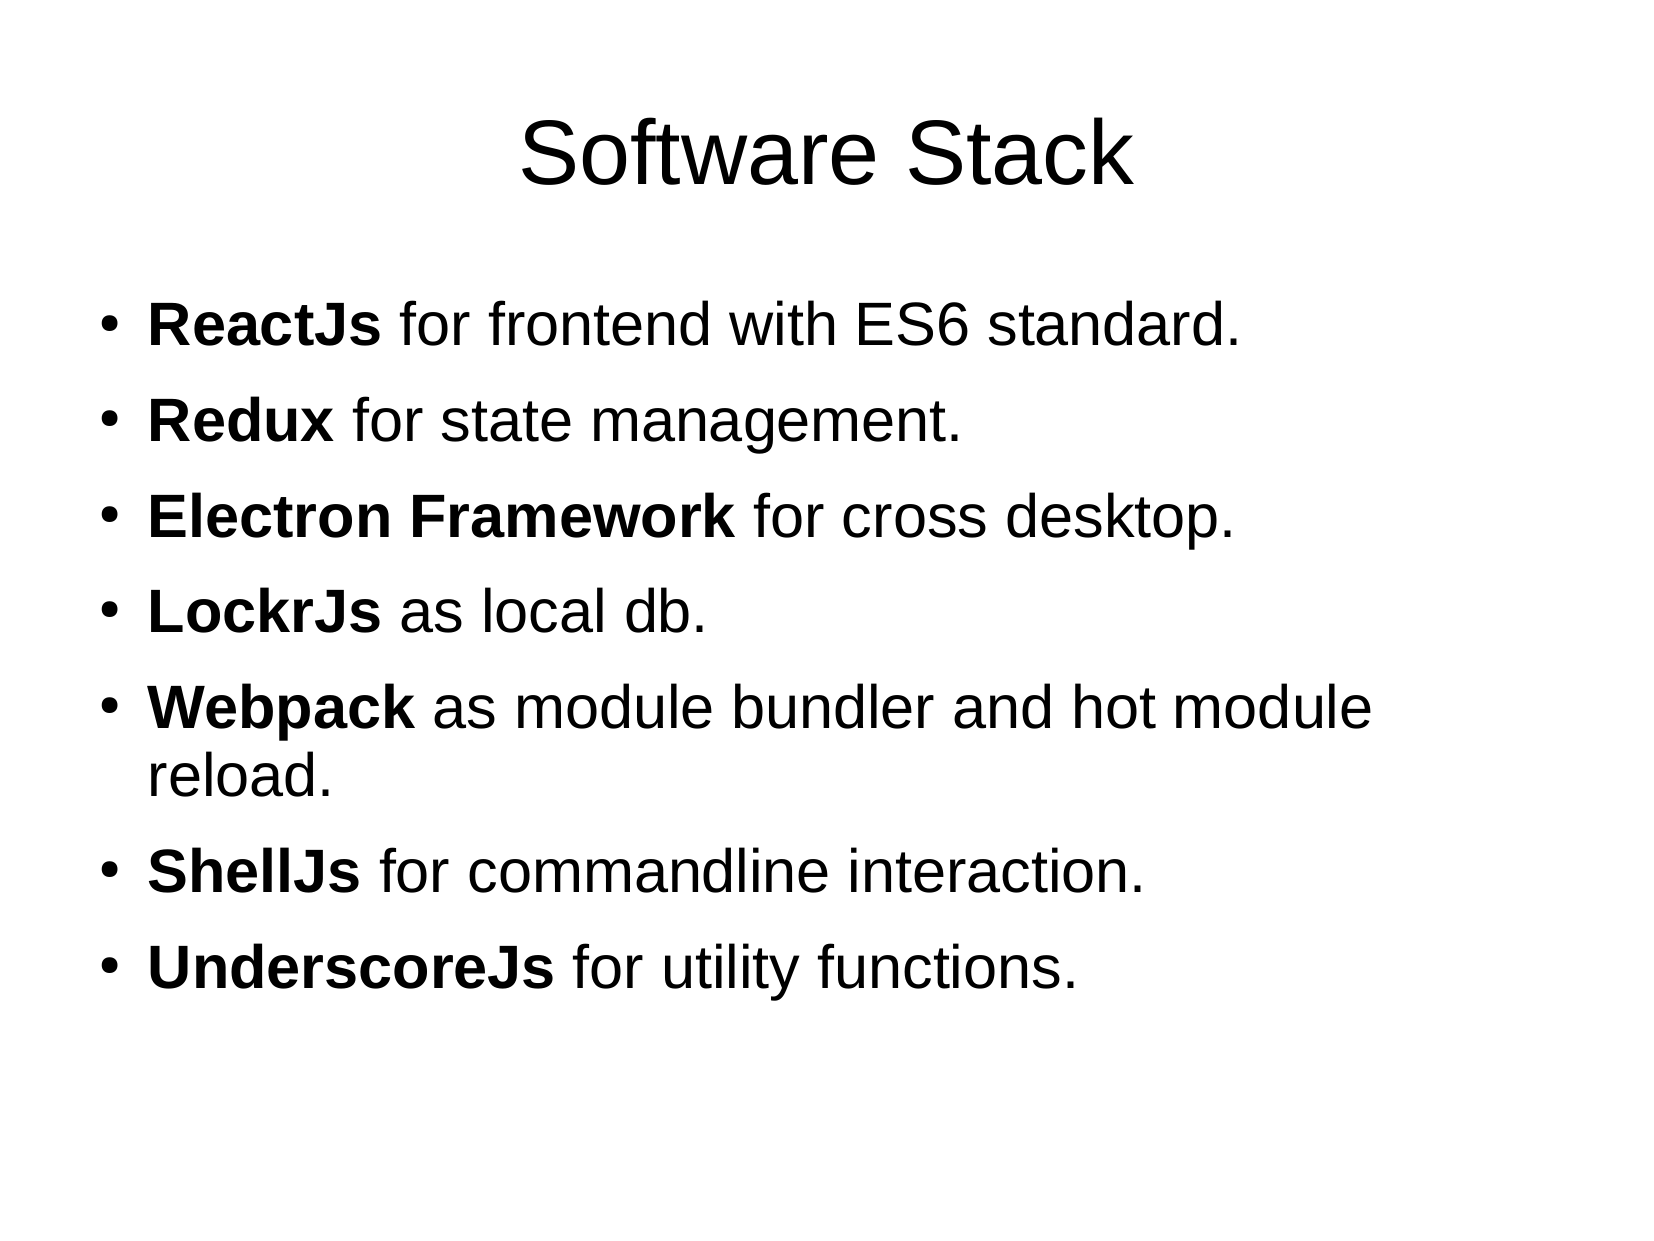

# Software Stack
ReactJs for frontend with ES6 standard.
Redux for state management.
Electron Framework for cross desktop.
LockrJs as local db.
Webpack as module bundler and hot module reload.
ShellJs for commandline interaction.
UnderscoreJs for utility functions.